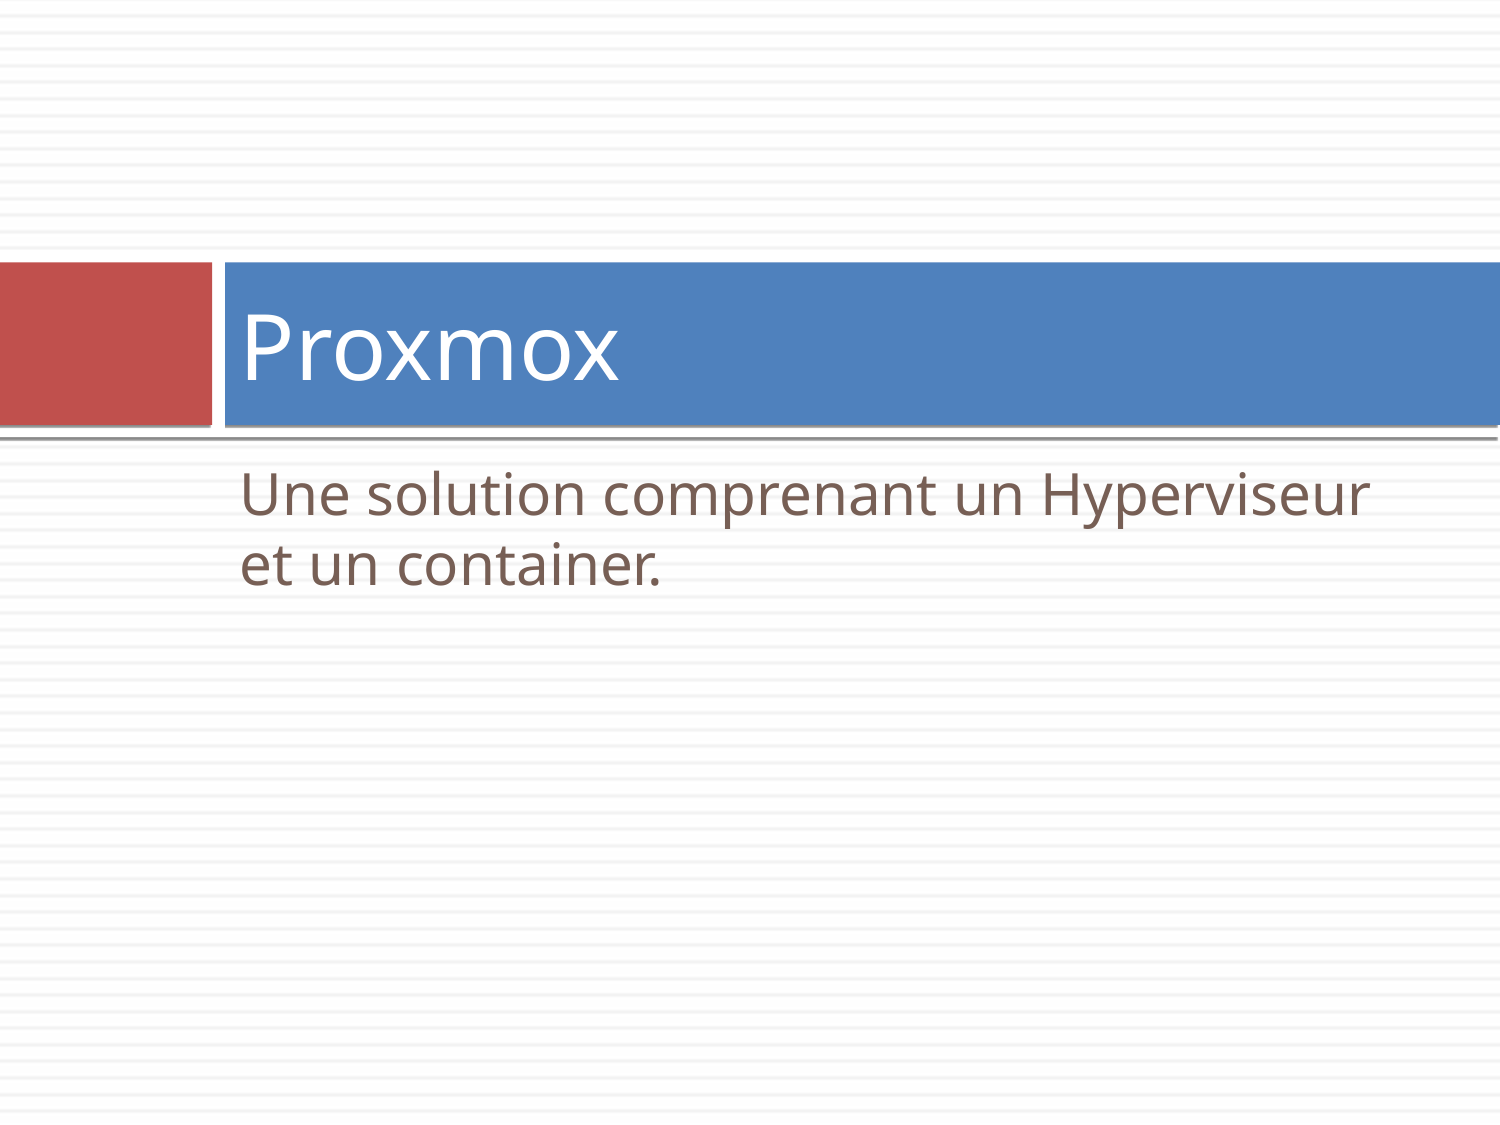

Proxmox
Une solution comprenant un Hyperviseur et un container.